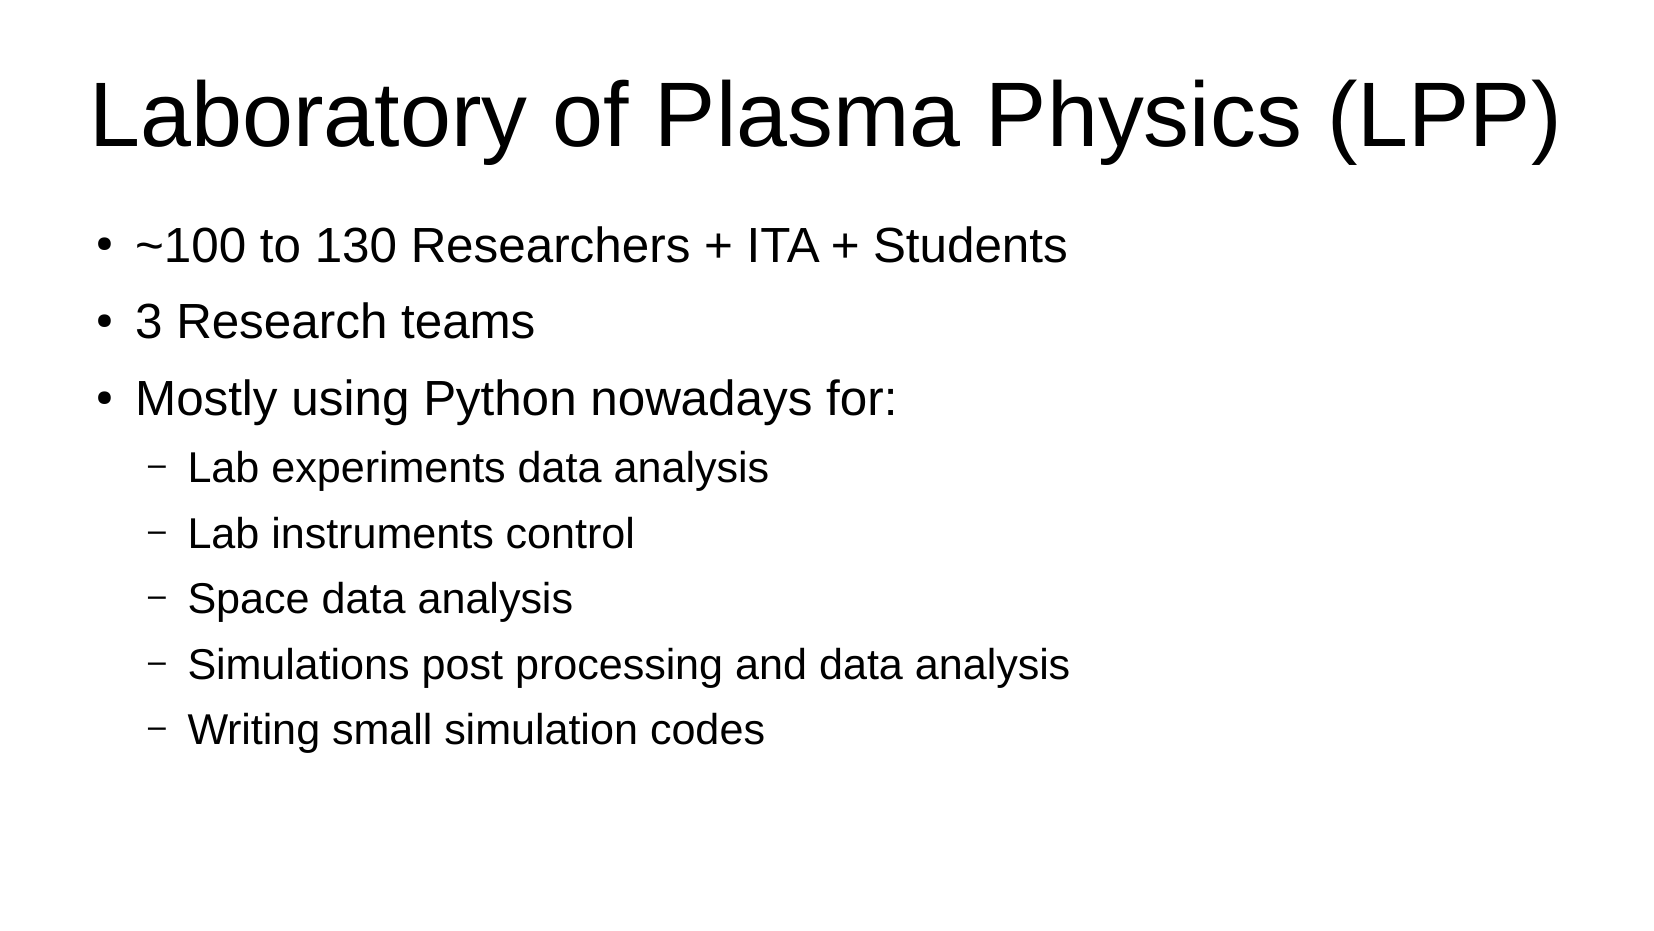

# Laboratory of Plasma Physics (LPP)
~100 to 130 Researchers + ITA + Students
3 Research teams
Mostly using Python nowadays for:
Lab experiments data analysis
Lab instruments control
Space data analysis
Simulations post processing and data analysis
Writing small simulation codes